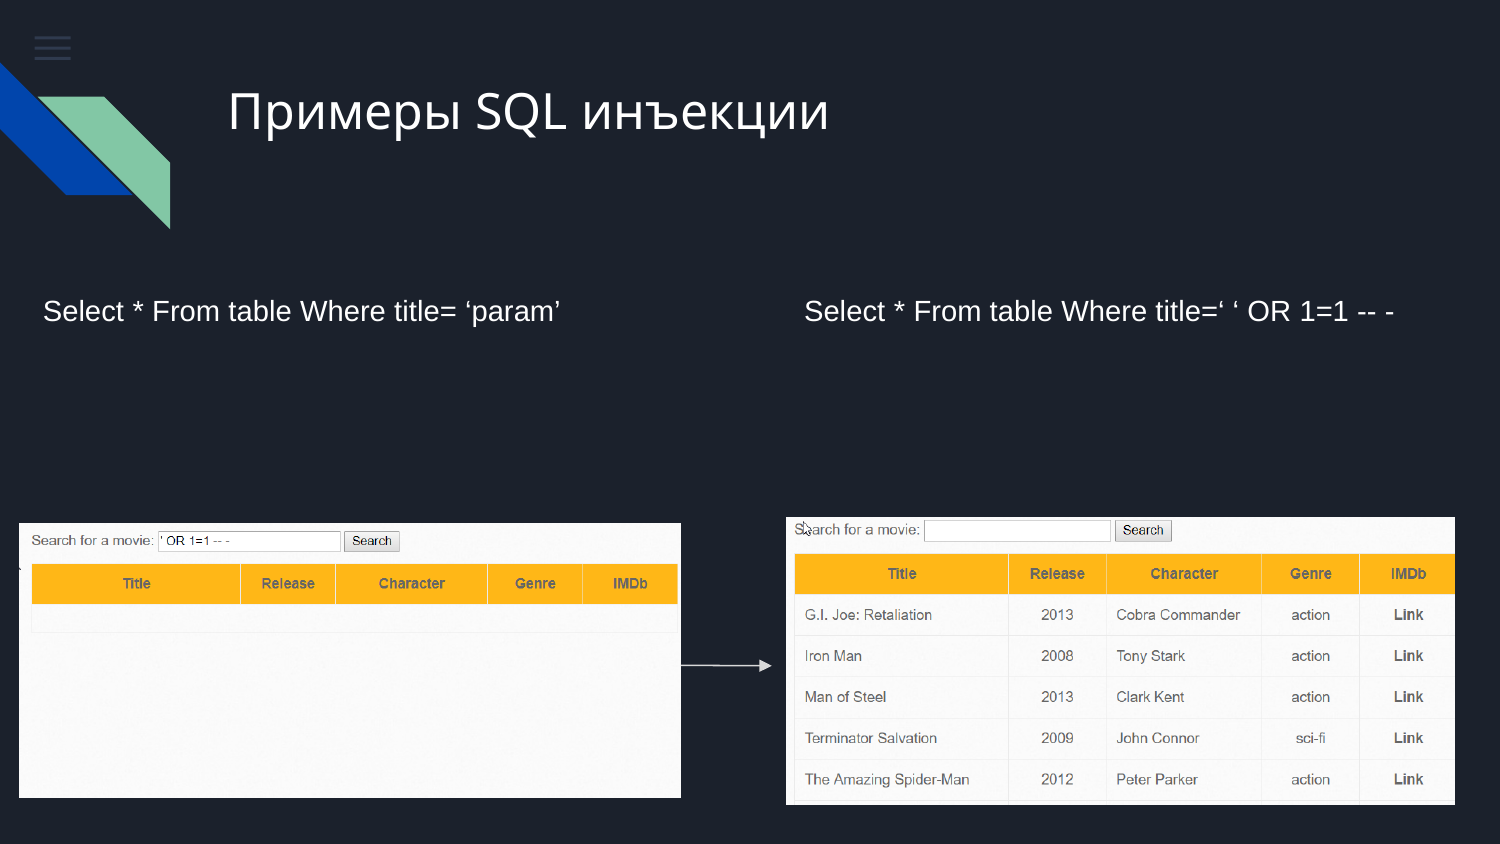

# Примеры SQL инъекции
Select * From table Where title= ‘param’
Select * From table Where title=‘ ‘ OR 1=1 -- -